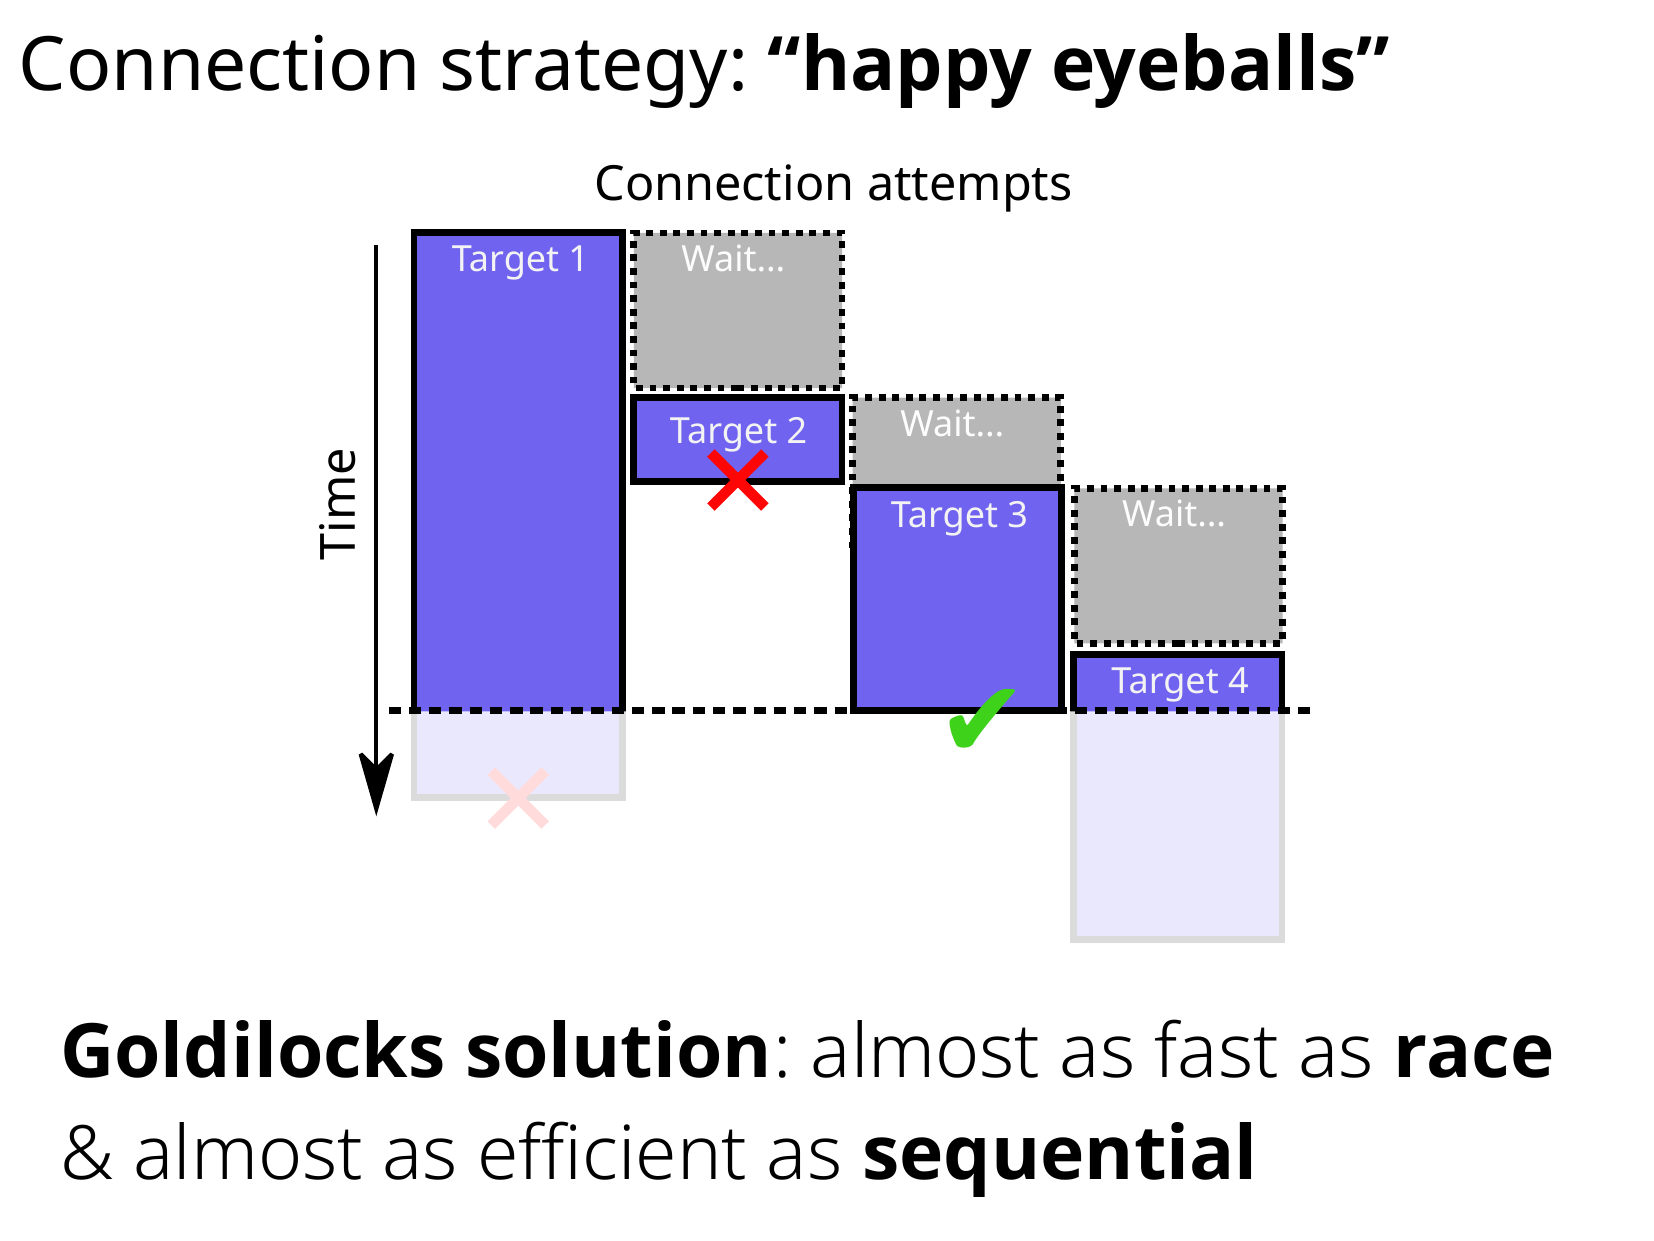

Connection strategy: “happy eyeballs”
Goldilocks solution: almost as fast as race
& almost as efficient as sequential